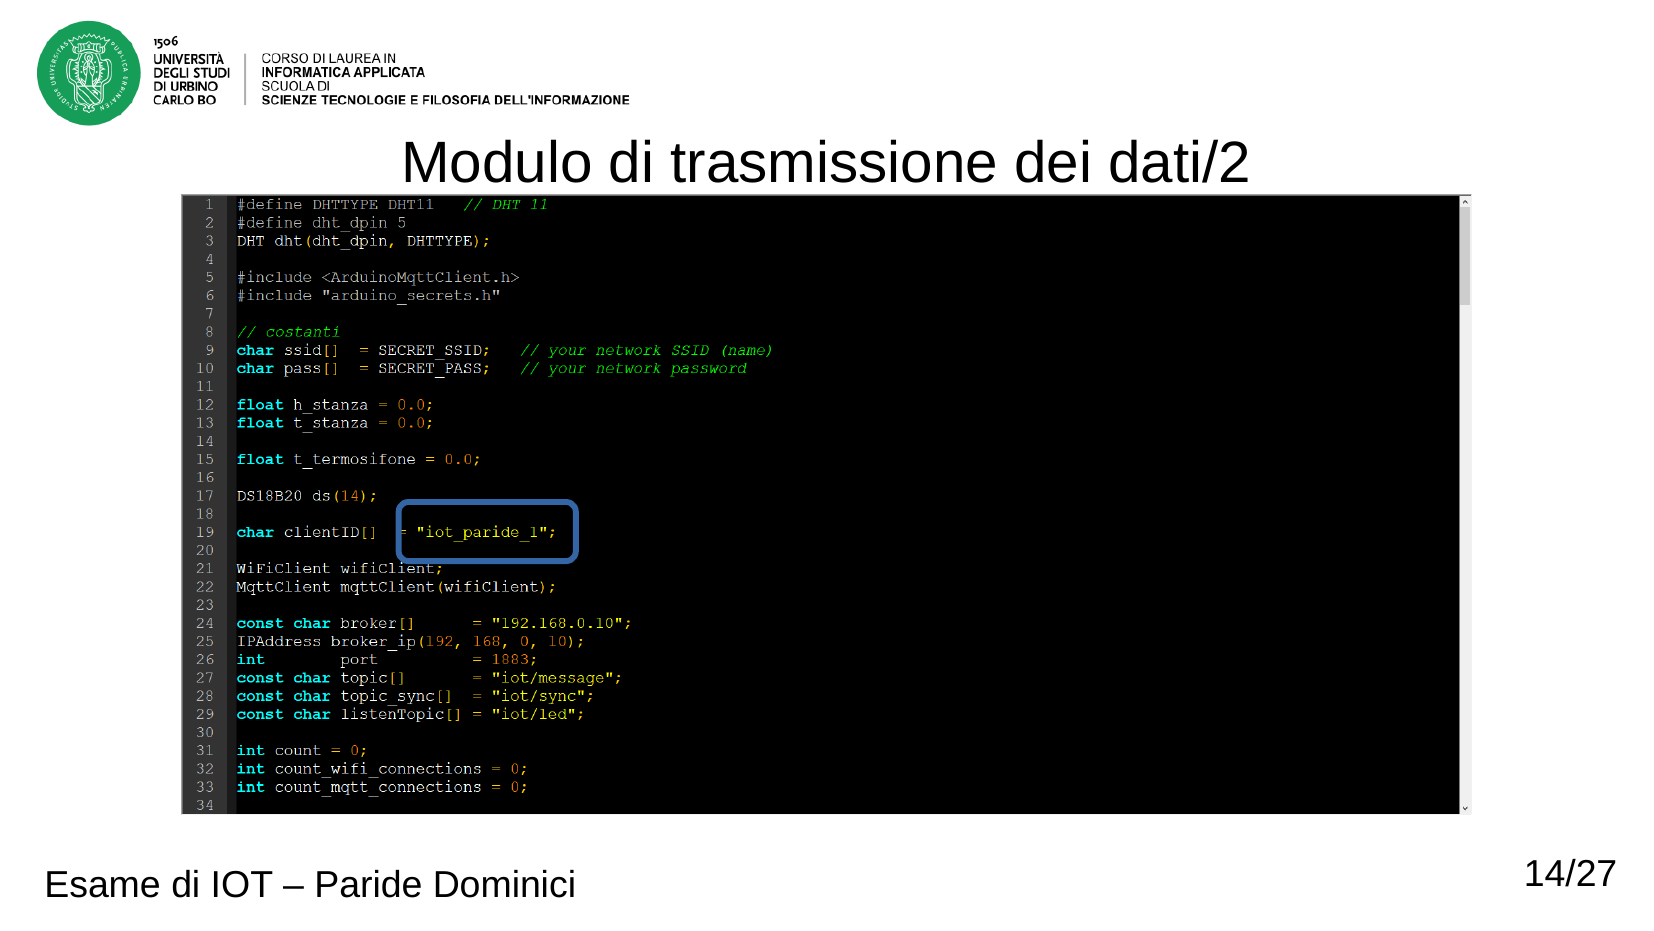

# Modulo di trasmissione dei dati/2
Esame di IOT – Paride Dominici